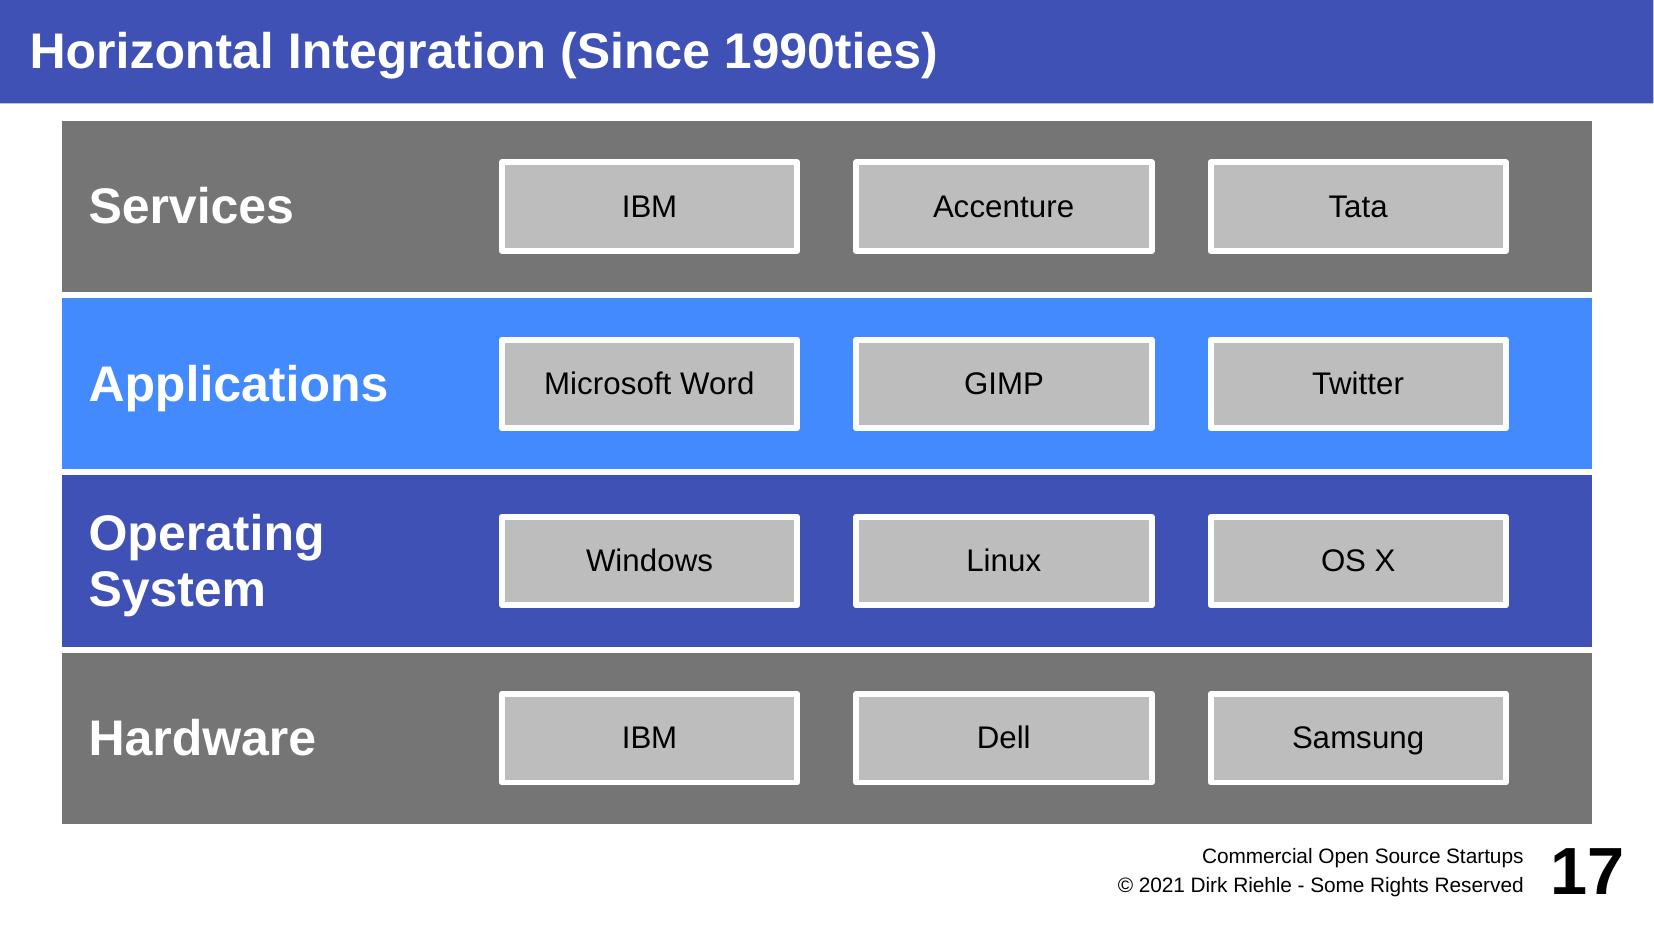

# Horizontal Integration (Since 1990ties)
Services
IBM
Accenture
Tata
Applications
Microsoft Word
GIMP
Twitter
Operating
System
Windows
Linux
OS X
Hardware
IBM
Dell
Samsung
Commercial Open Source Startups
17
© 2021 Dirk Riehle - Some Rights Reserved